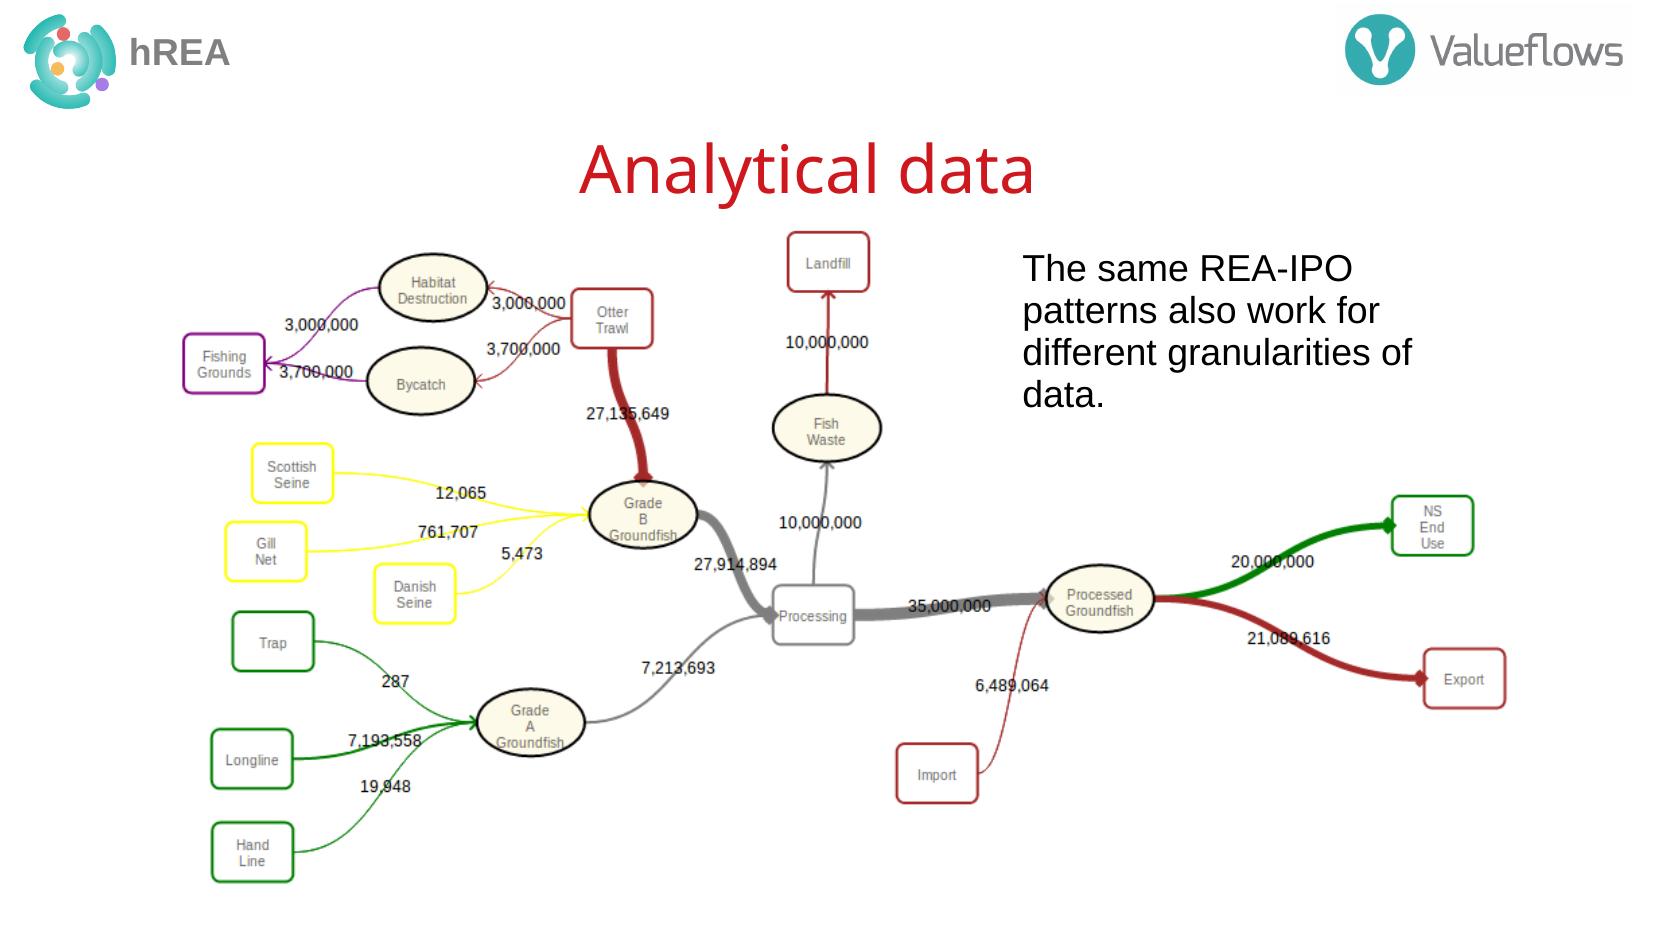

hREA
Analytical data
The same REA-IPO patterns also work for different granularities of data.